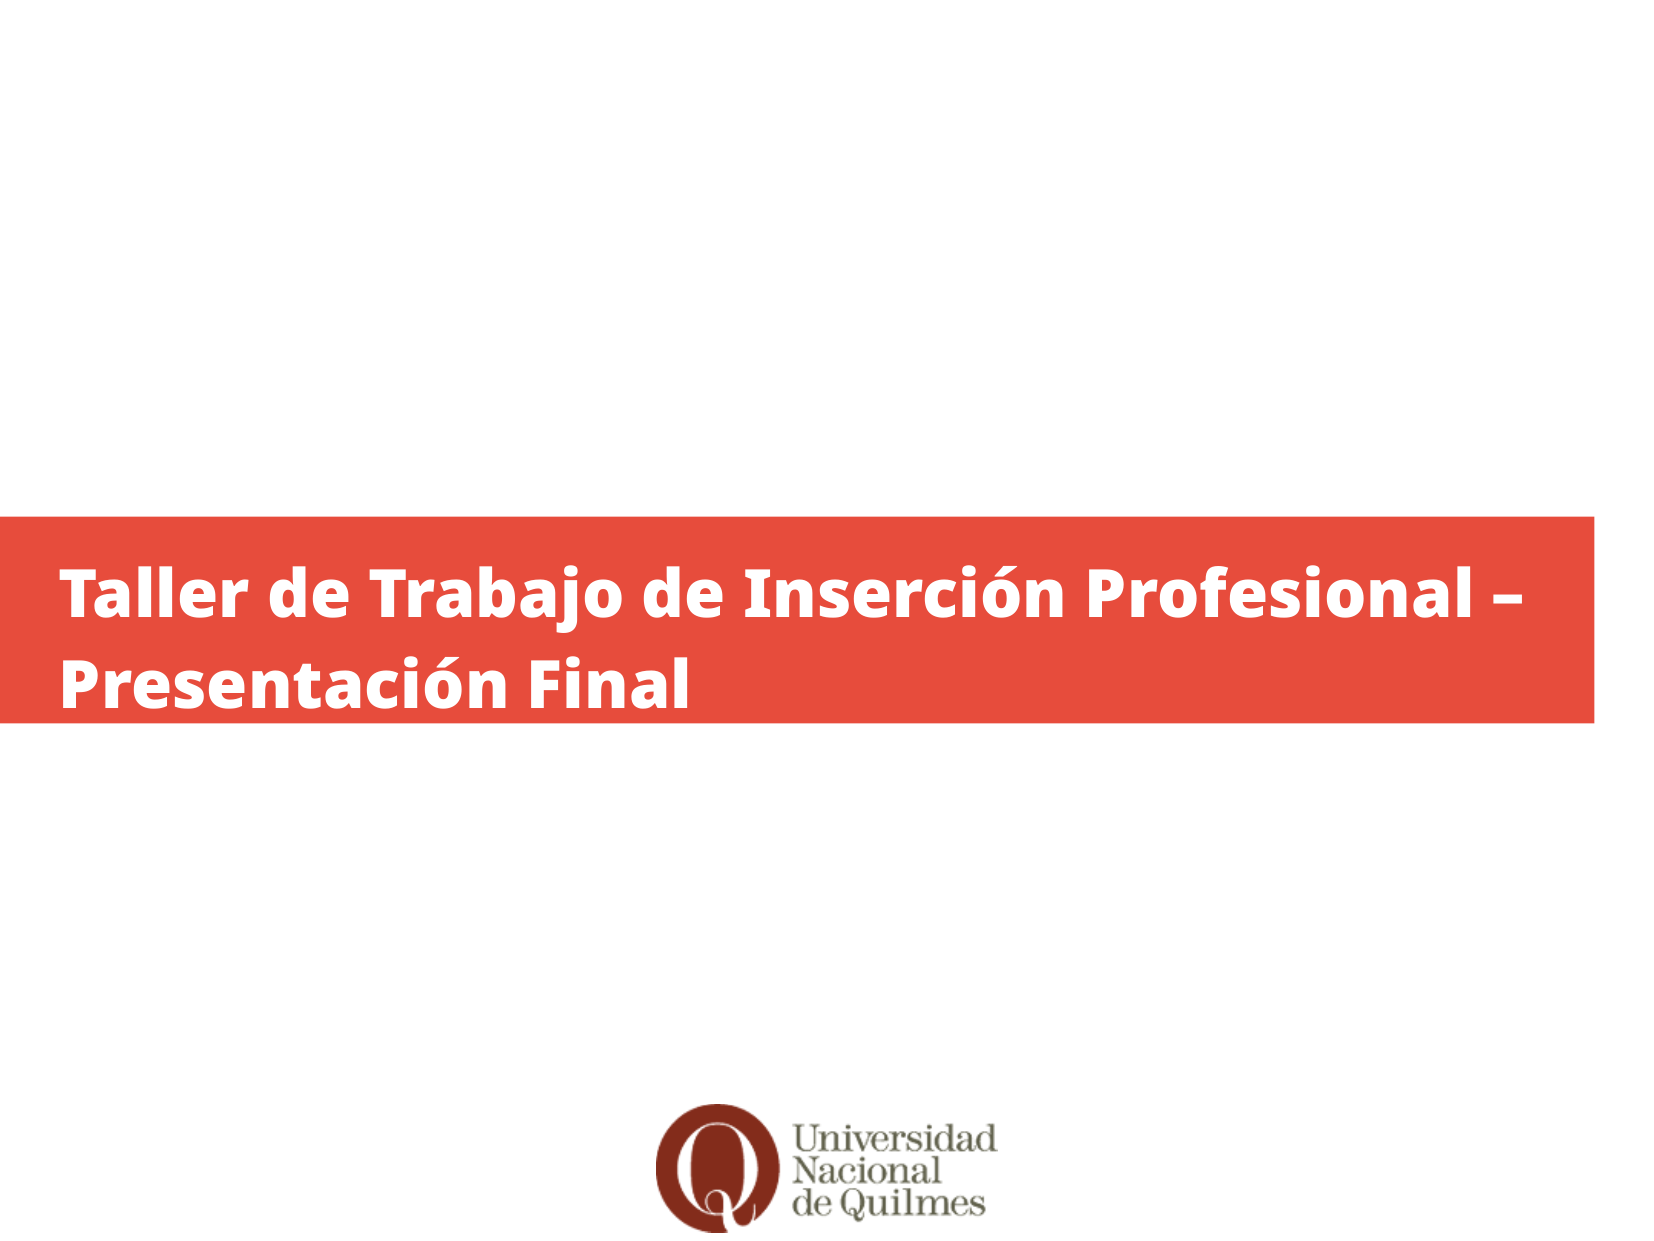

# Taller de Trabajo de Inserción Profesional – Presentación Final